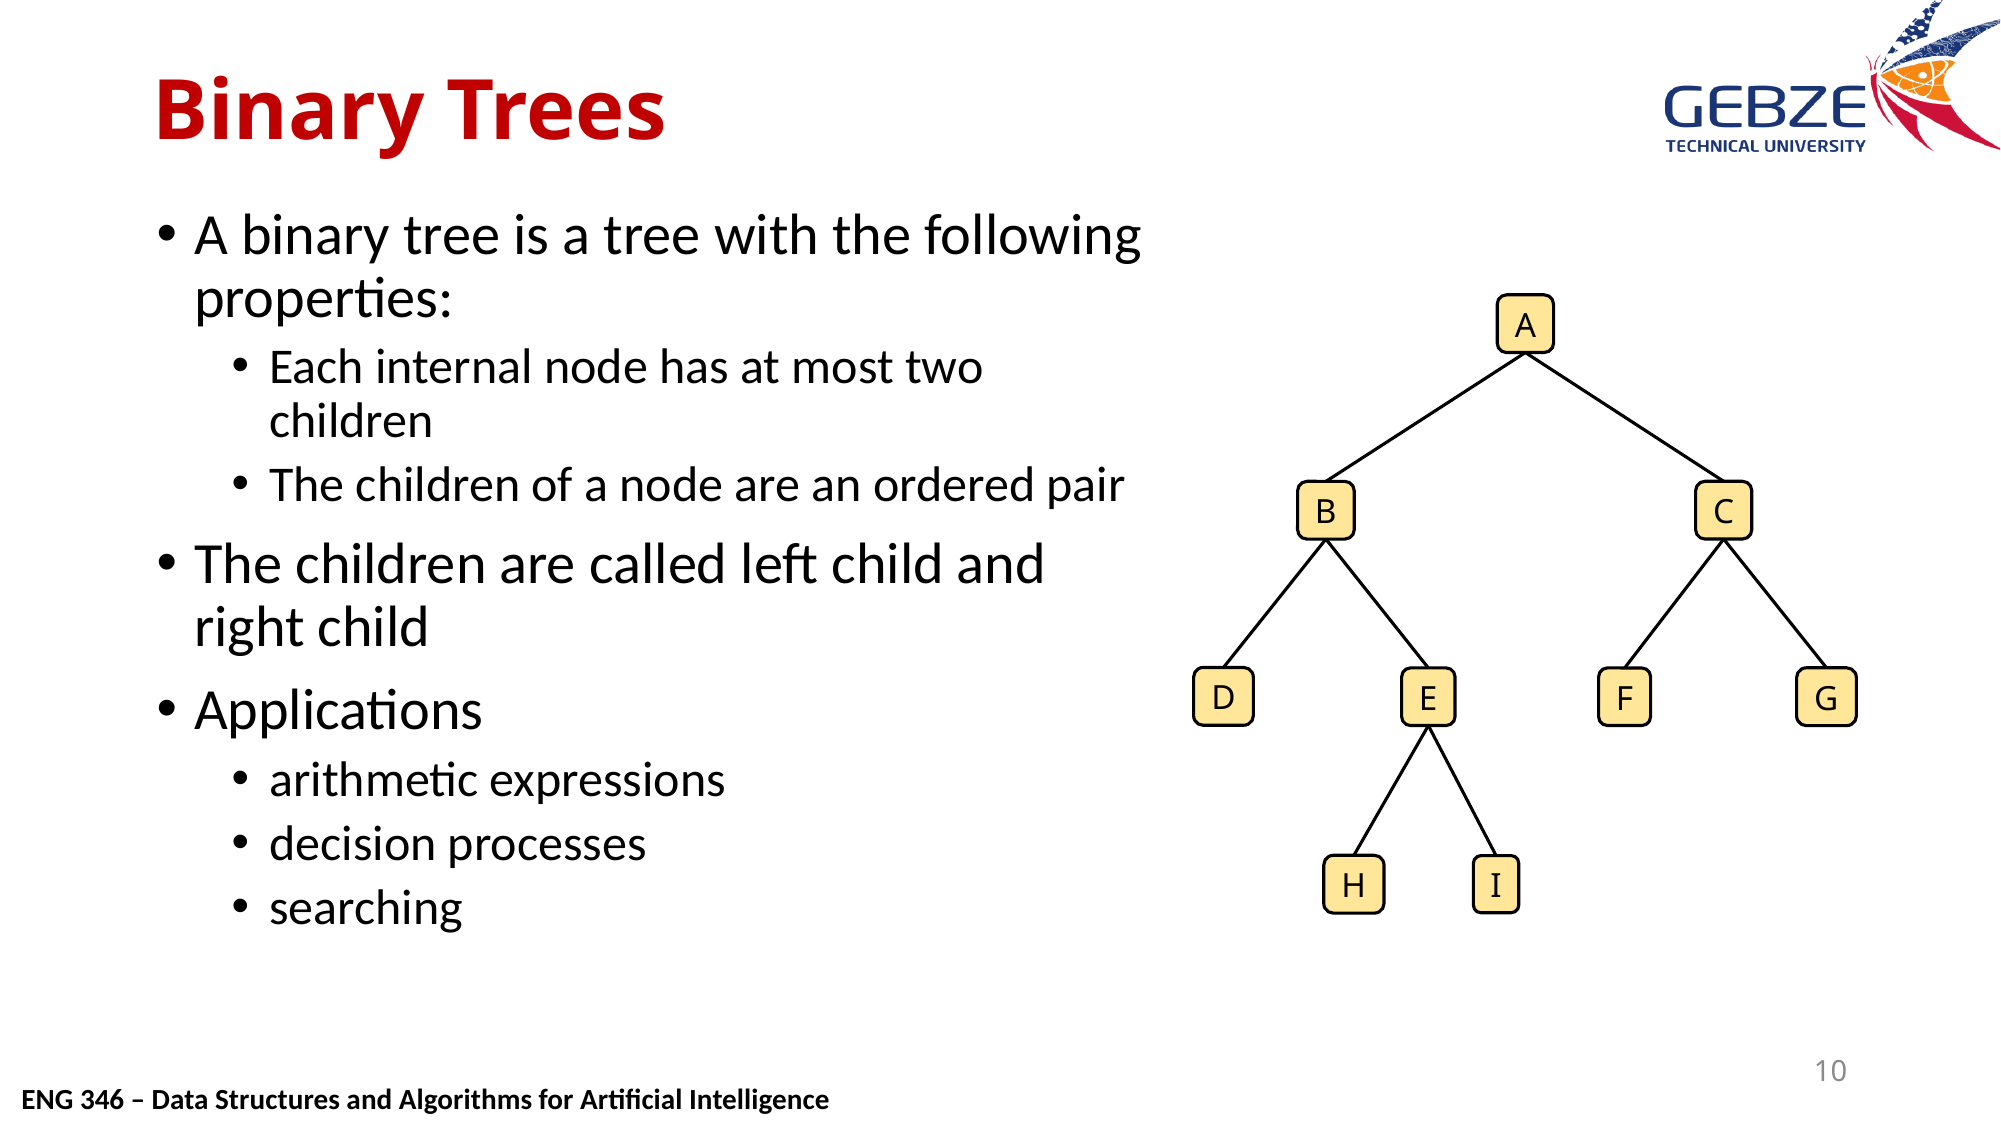

# Binary Trees
A binary tree is a tree with the following properties:
Each internal node has at most two children
The children of a node are an ordered pair
The children are called left child and right child
Applications
arithmetic expressions
decision processes
searching
A
C
B
D
G
E
F
H
I
9